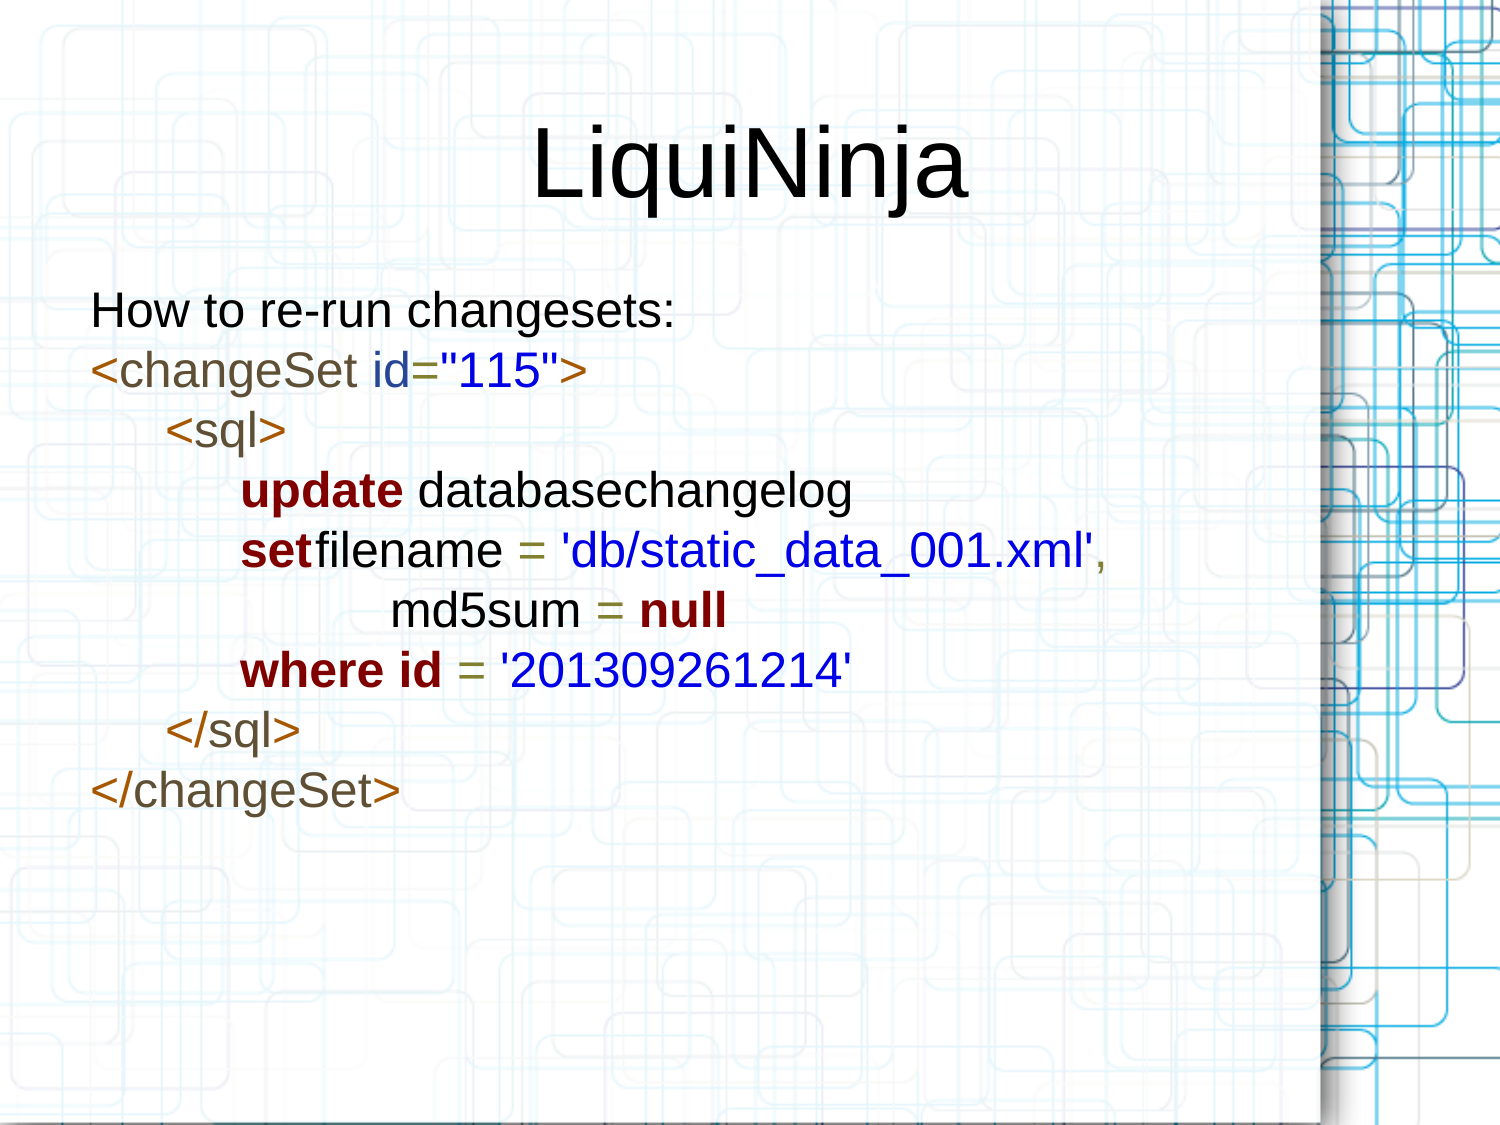

# LiquiNinja
How to re-run changesets:
<changeSet id="115">
<sql>
update databasechangelog
set	filename = 'db/static_data_001.xml',
md5sum = null
where id = '201309261214'
</sql>
</changeSet>